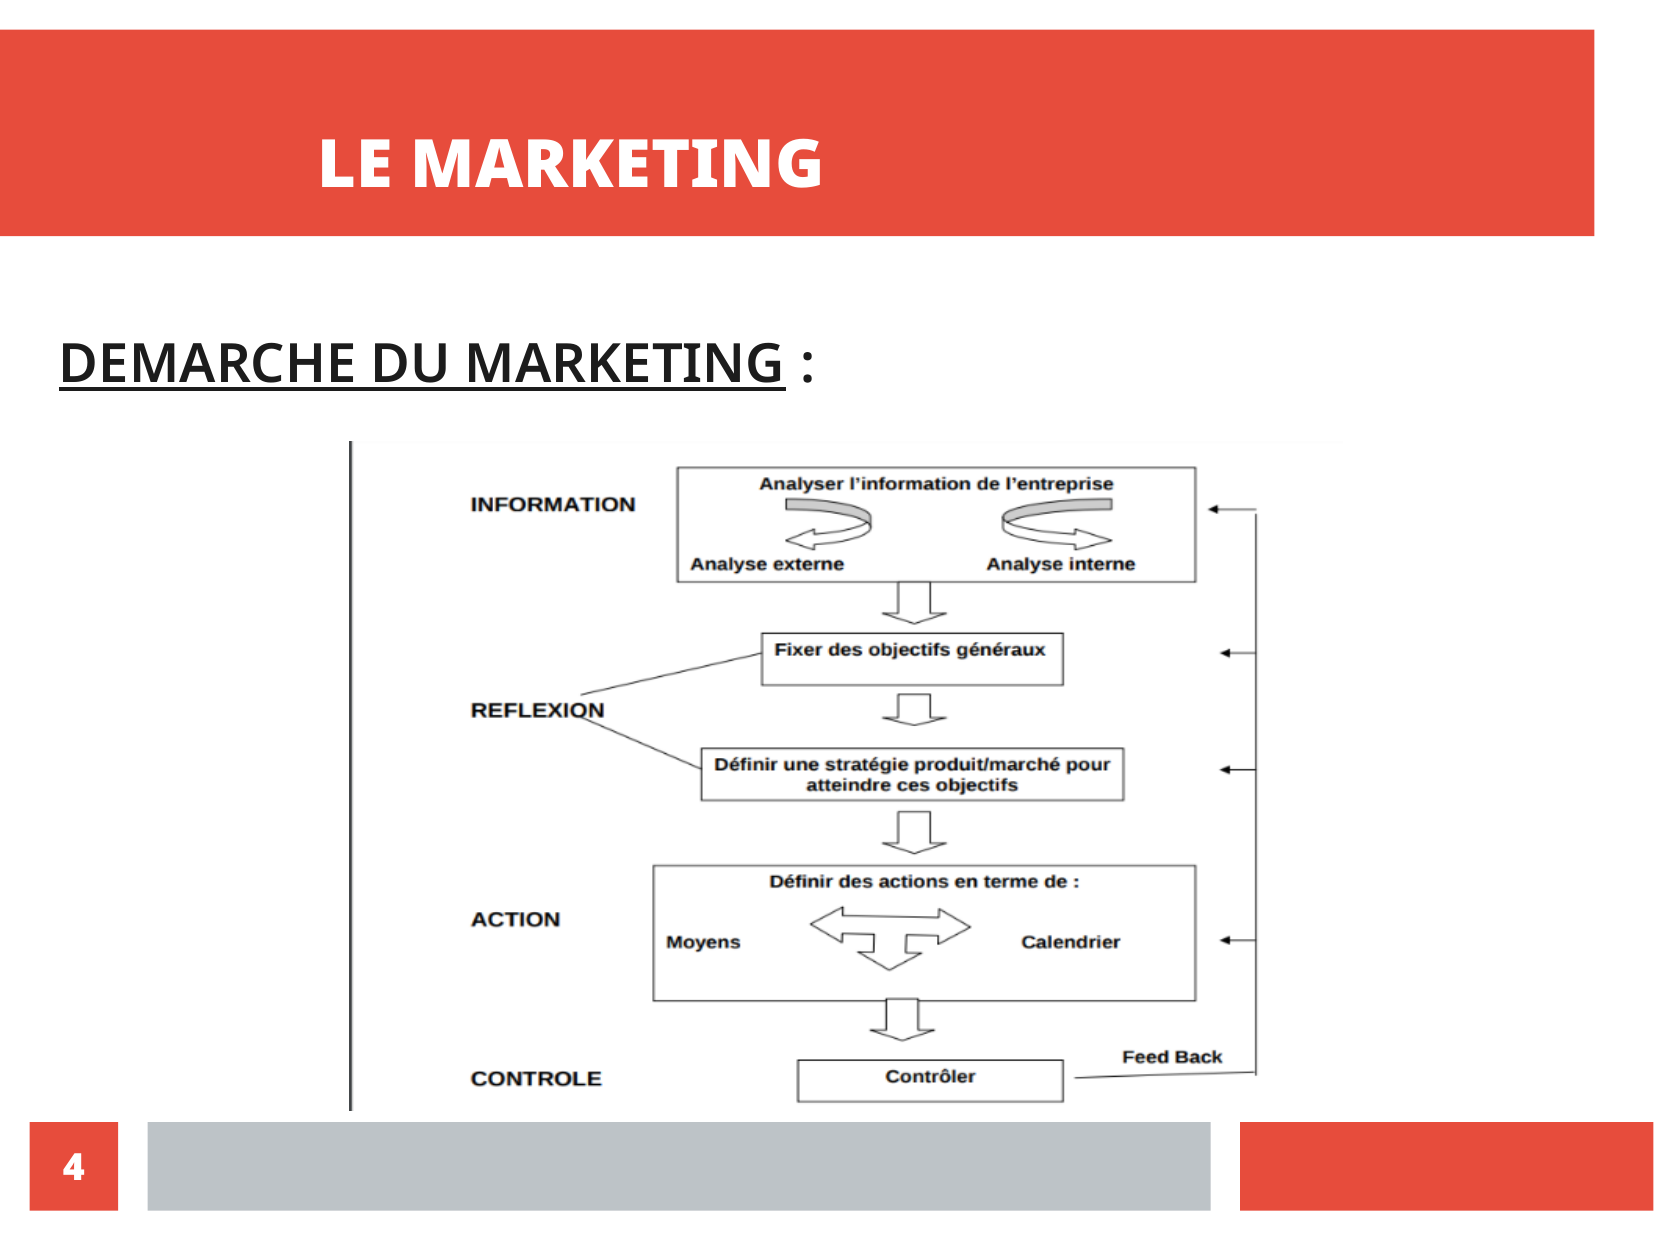

# LE MARKETING
DEMARCHE DU MARKETING :
4